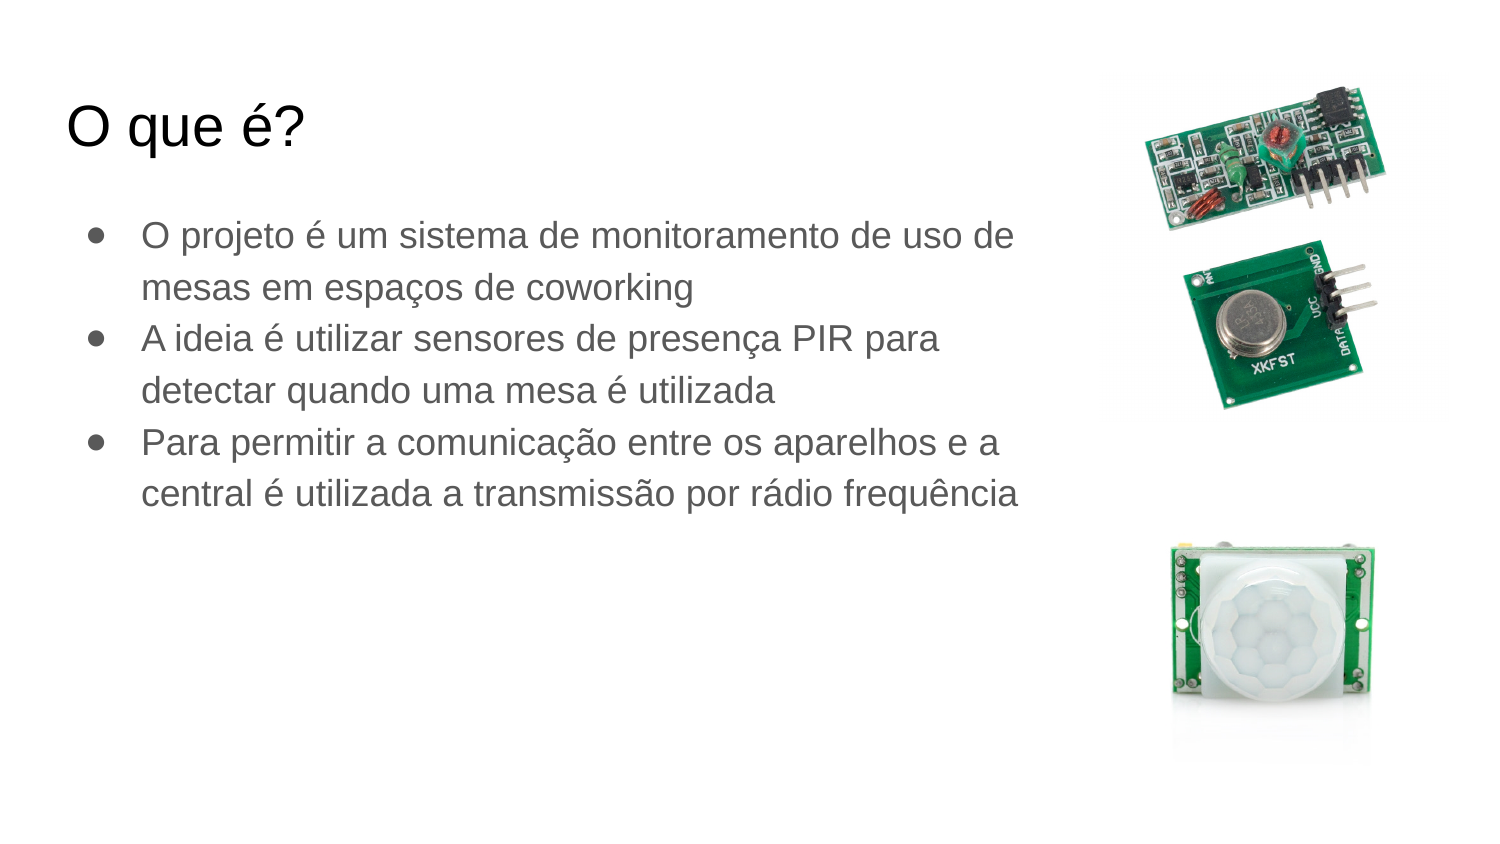

# O que é?
O projeto é um sistema de monitoramento de uso de mesas em espaços de coworking
A ideia é utilizar sensores de presença PIR para detectar quando uma mesa é utilizada
Para permitir a comunicação entre os aparelhos e a central é utilizada a transmissão por rádio frequência